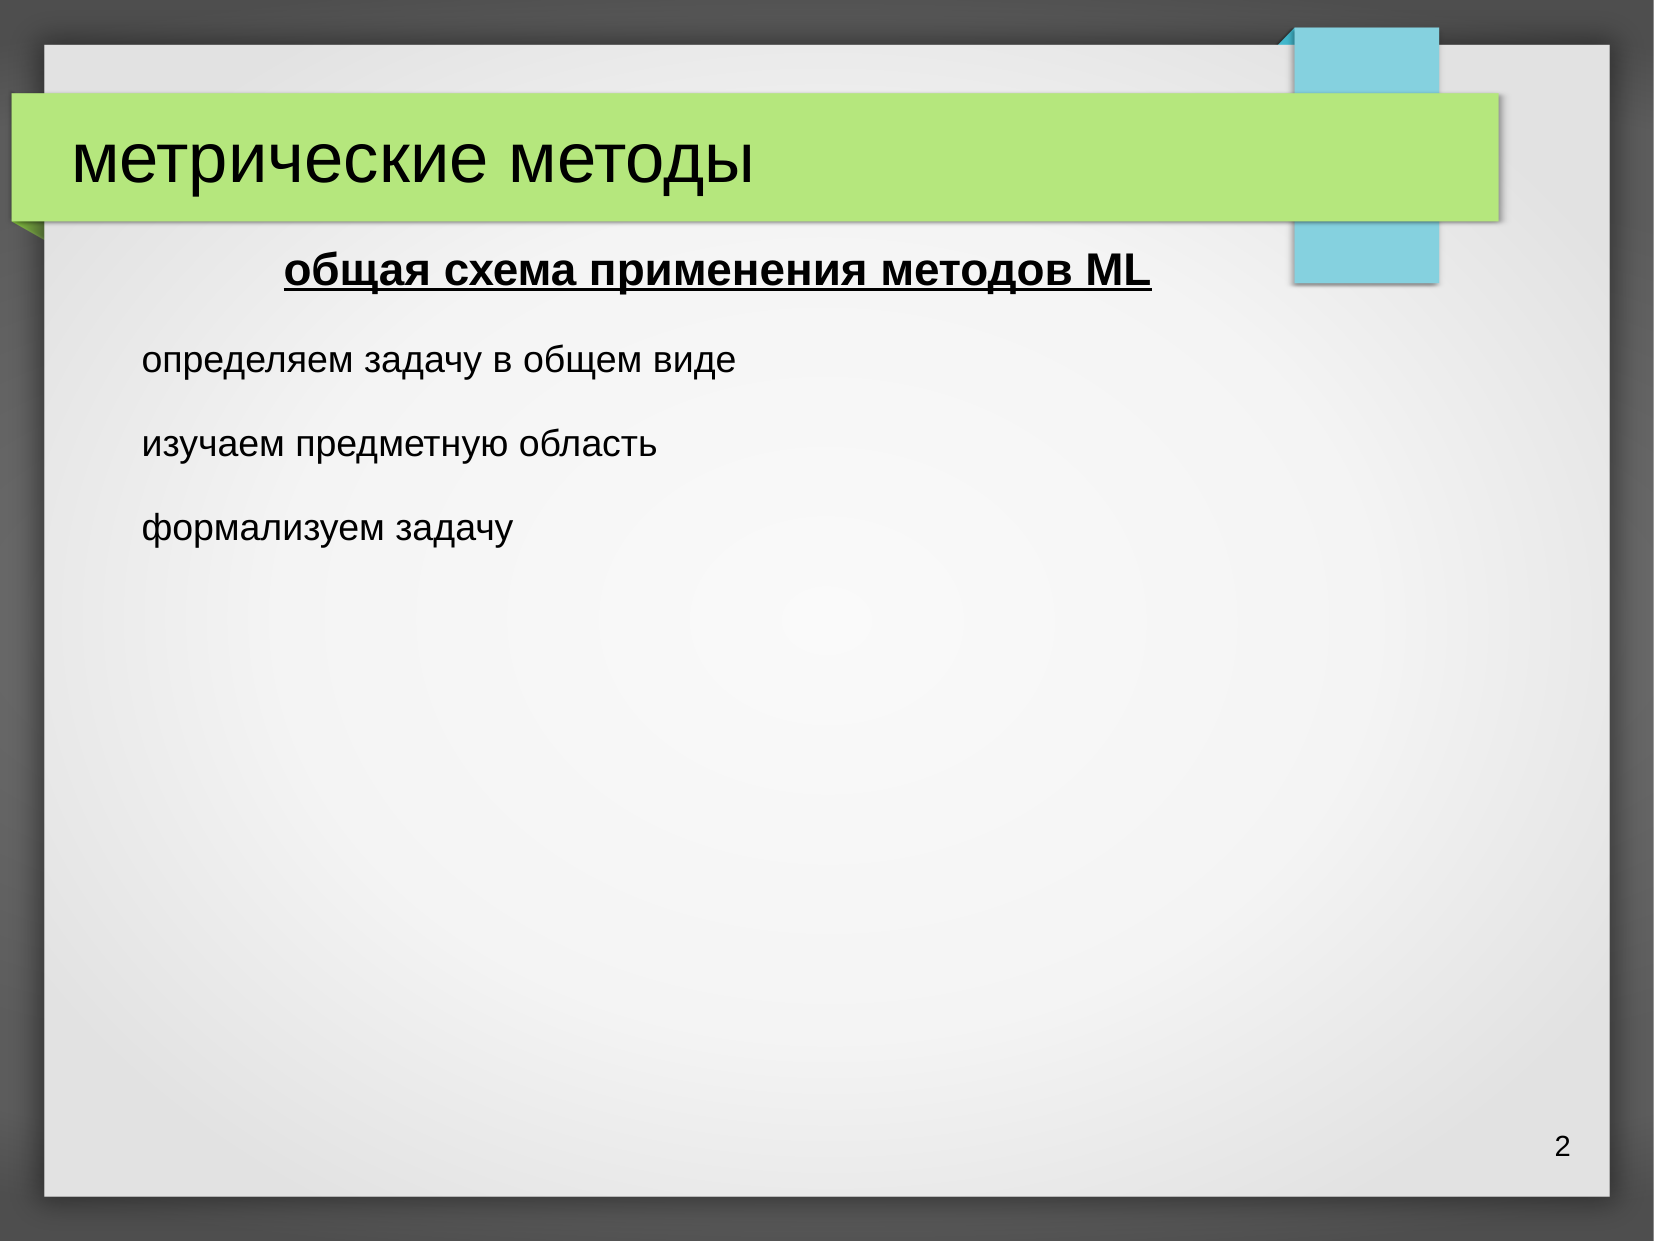

# метрические методы
общая схема применения методов ML
определяем задачу в общем виде
изучаем предметную область
формализуем задачу
2